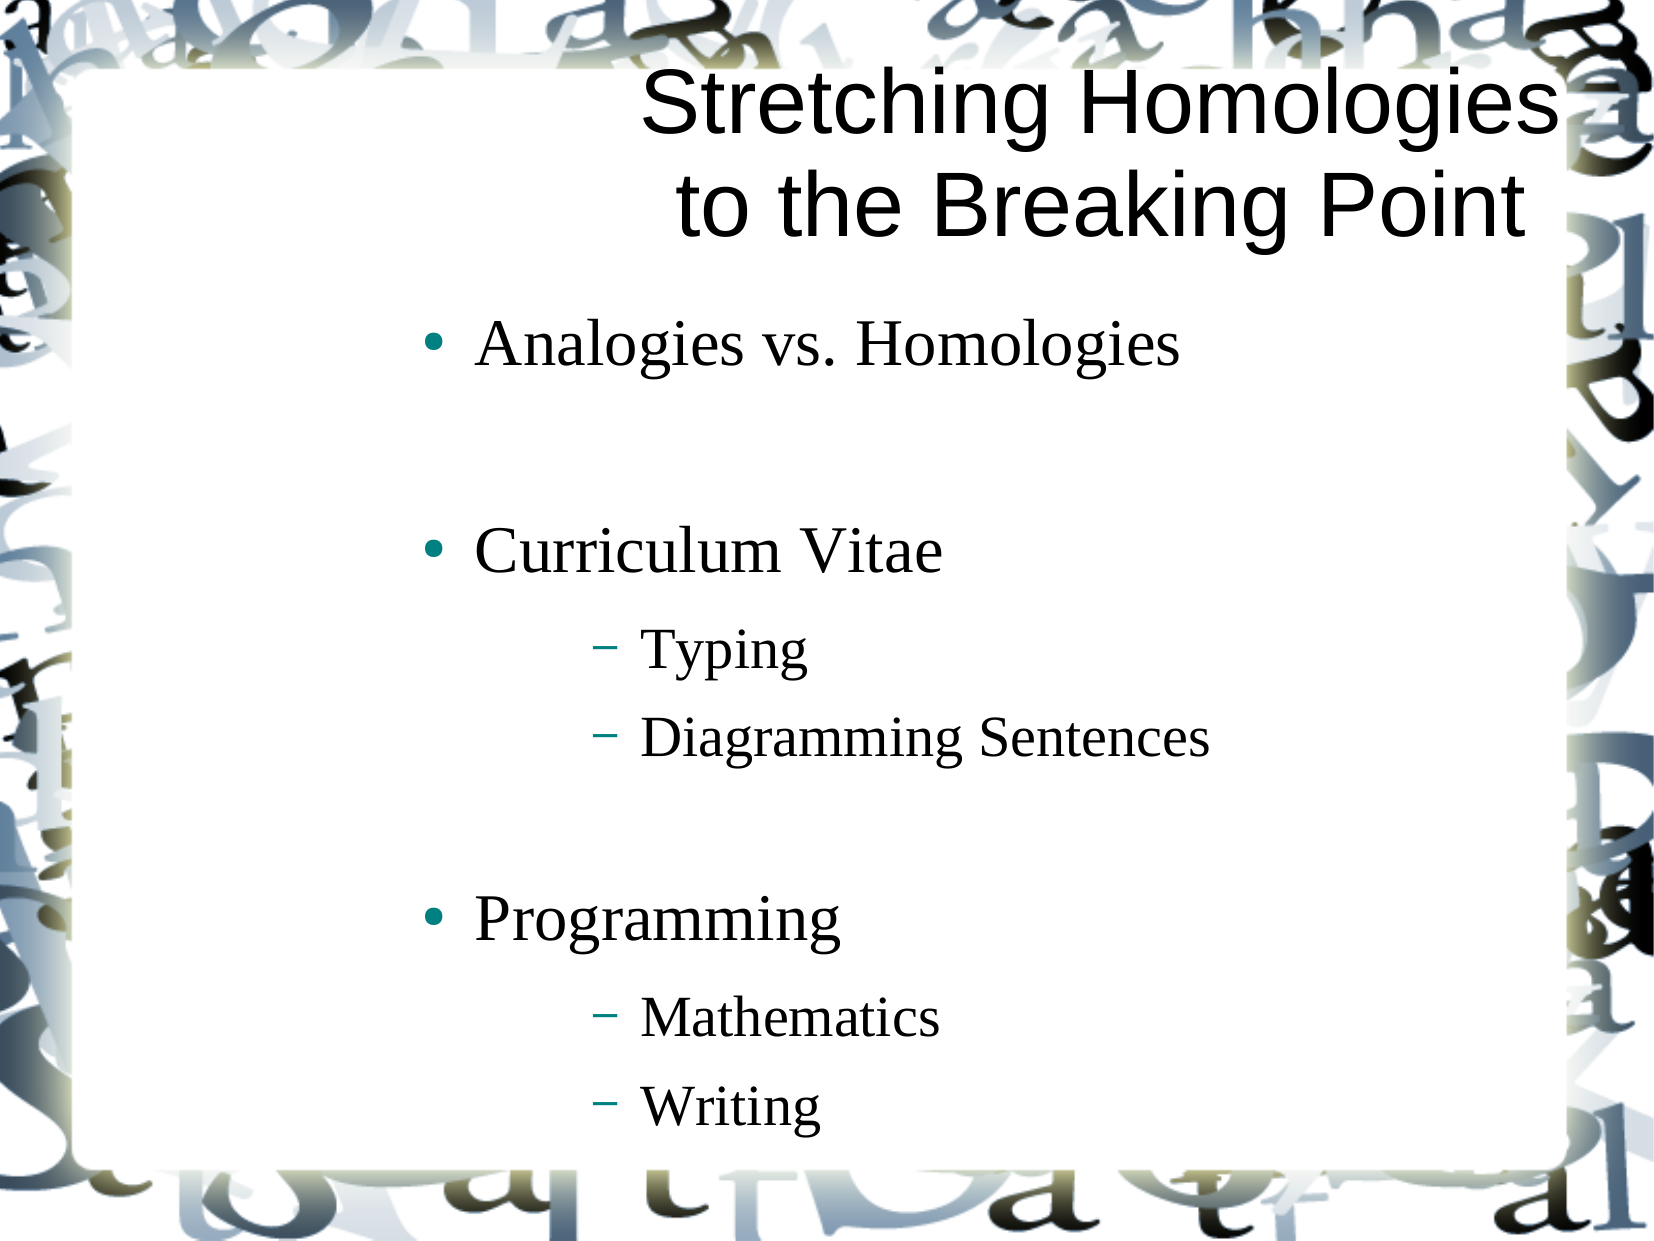

# Stretching Homologies to the Breaking Point
Analogies vs. Homologies
Curriculum Vitae
Typing
Diagramming Sentences
Programming
Mathematics
Writing